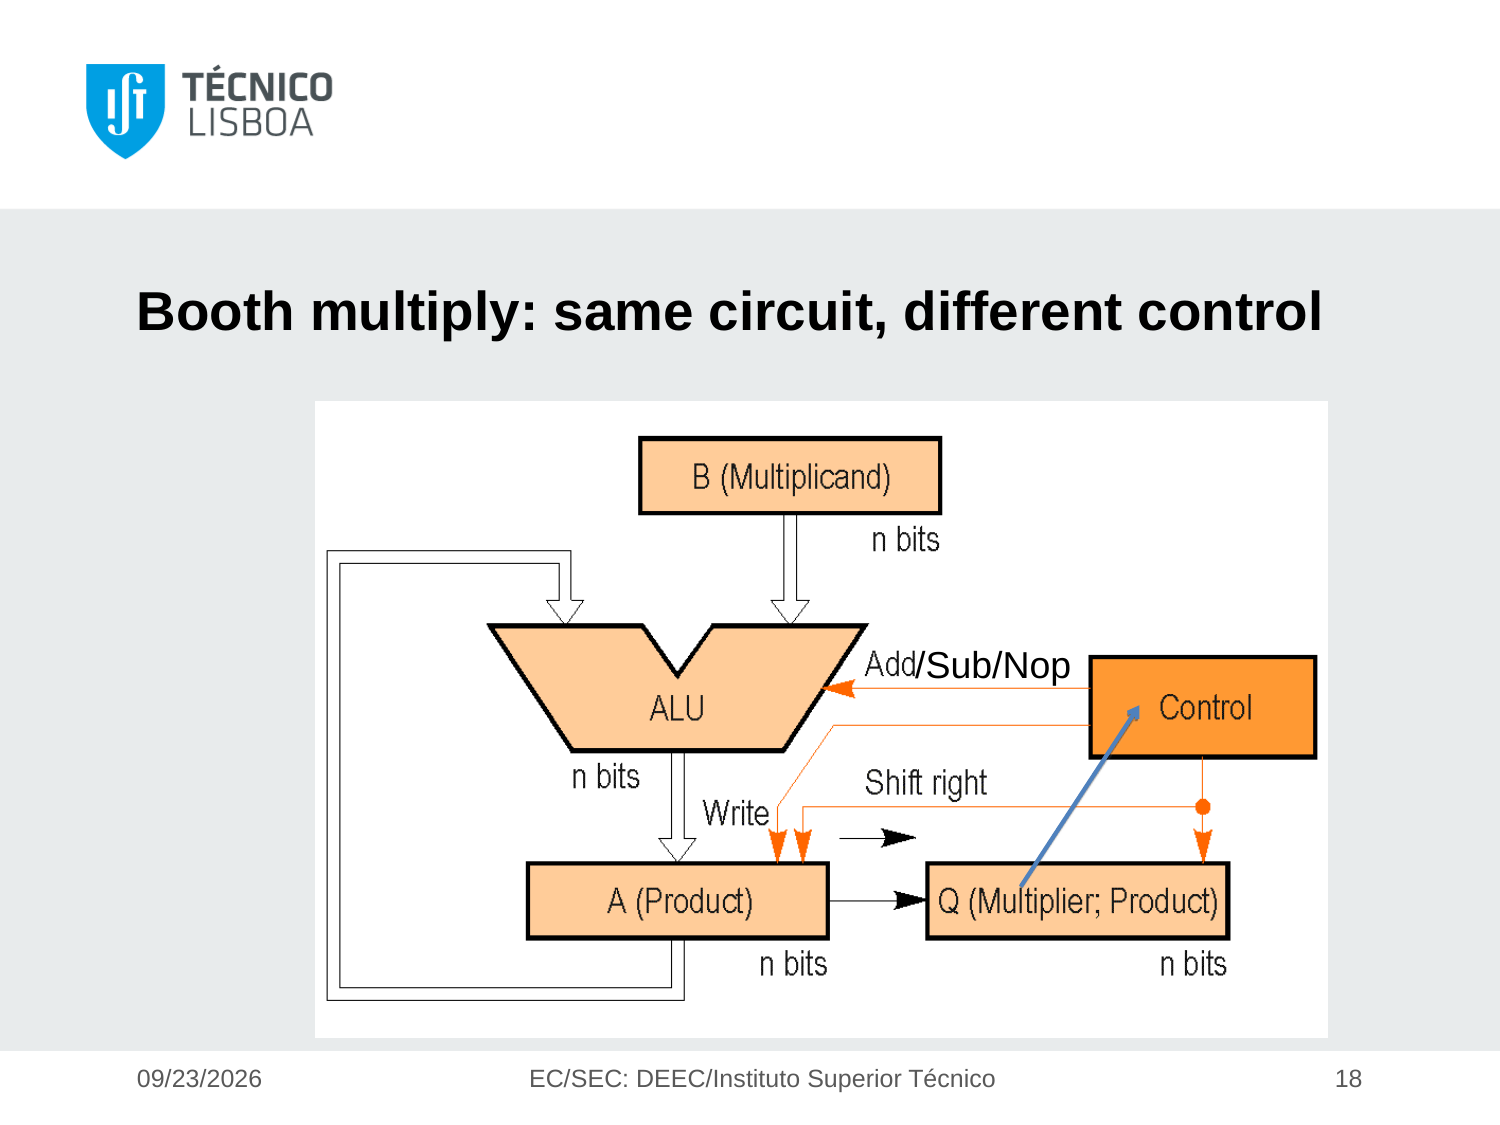

# Booth multiply: same circuit, different control
/Sub/Nop
EC/SEC: DEEC/Instituto Superior Técnico